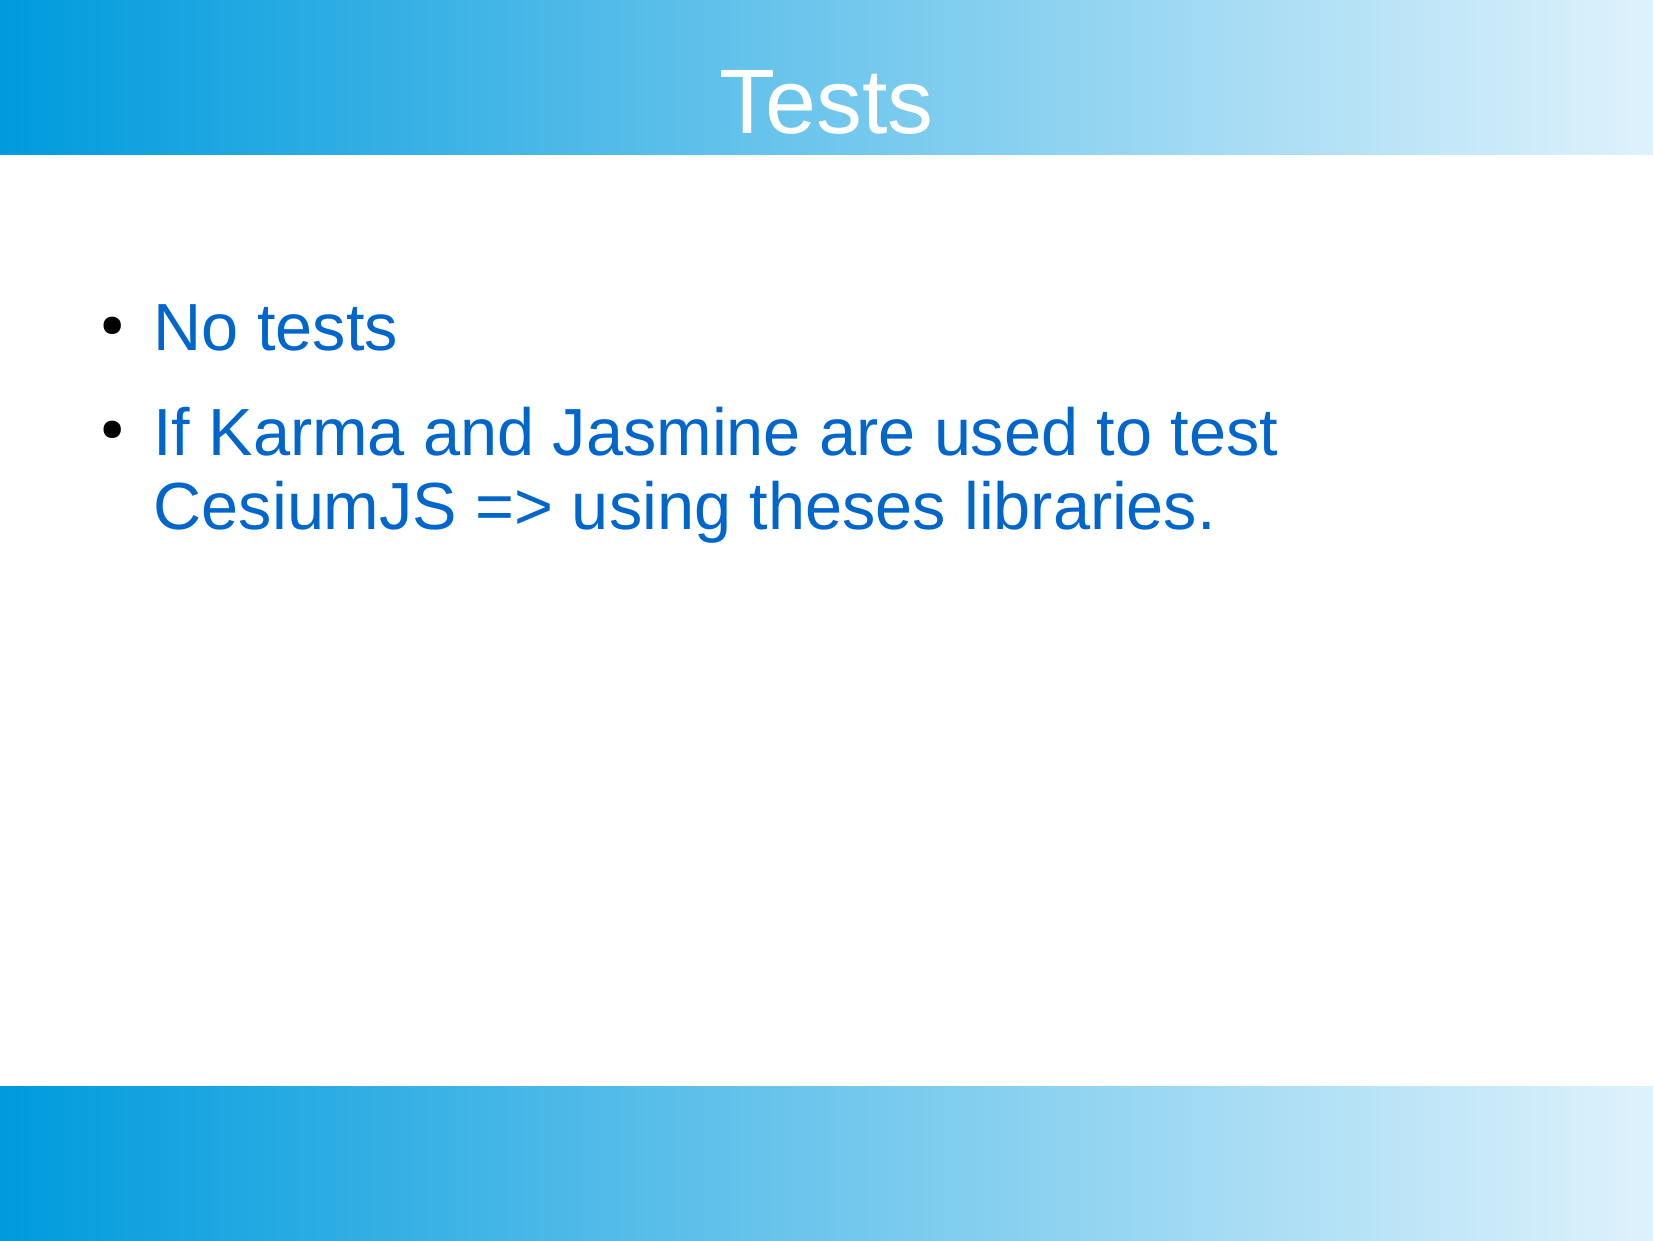

# Tests
No tests
If Karma and Jasmine are used to test CesiumJS => using theses libraries.